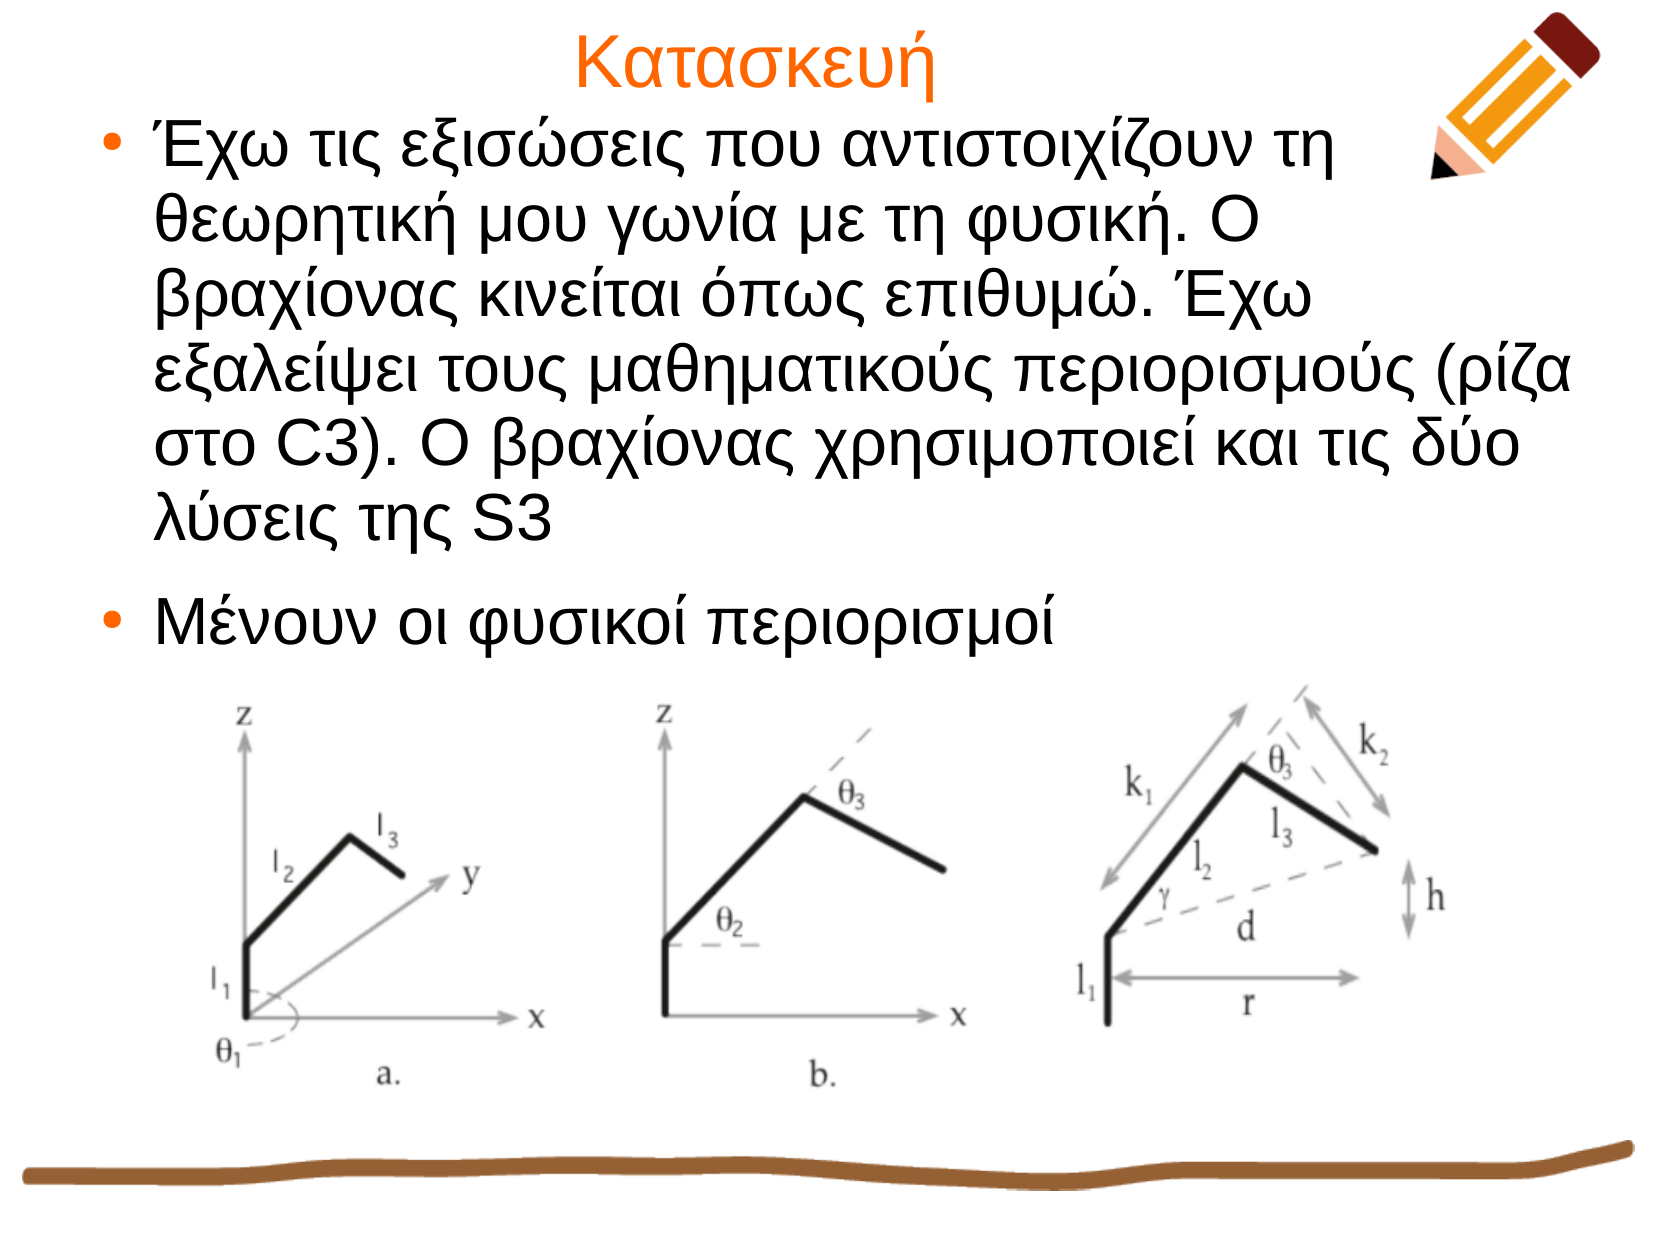

# Κατασκευή
Έχω τις εξισώσεις που αντιστοιχίζουν τη θεωρητική μου γωνία με τη φυσική. Ο βραχίονας κινείται όπως επιθυμώ. Έχω εξαλείψει τους μαθηματικούς περιορισμούς (ρίζα στο C3). Ο βραχίονας χρησιμοποιεί και τις δύο λύσεις της S3
Μένουν οι φυσικοί περιορισμοί